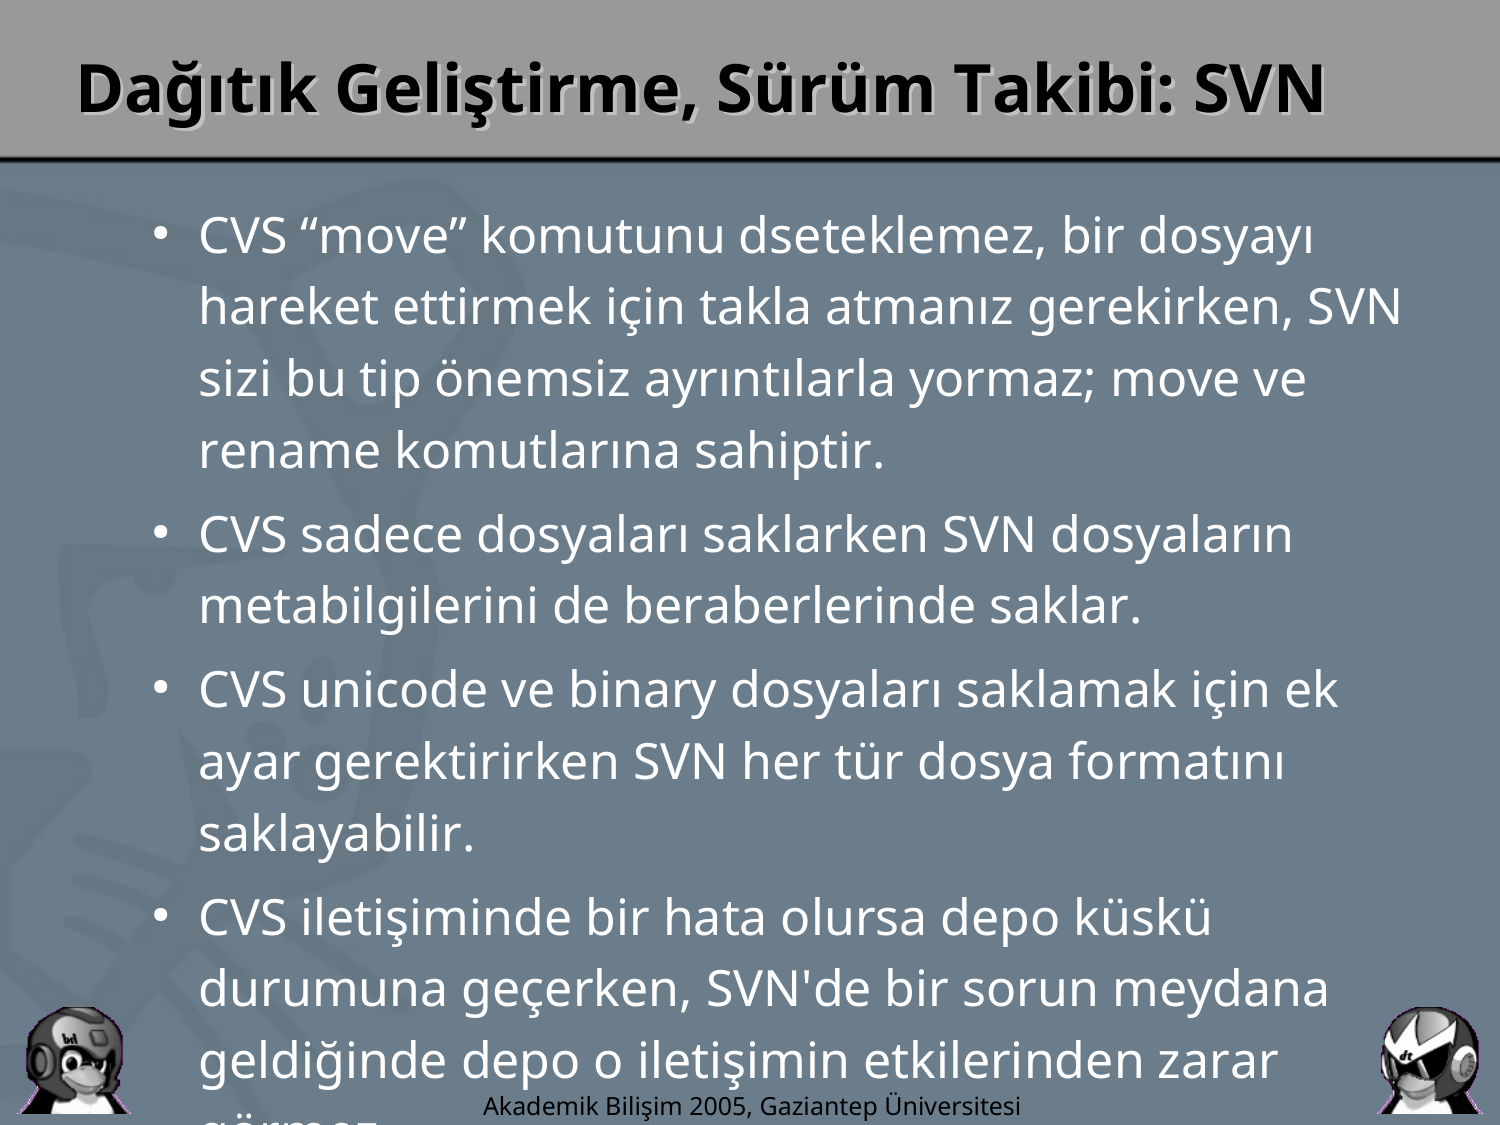

Dağıtık Geliştirme, Sürüm Takibi: SVN
# CVS “move” komutunu dseteklemez, bir dosyayı hareket ettirmek için takla atmanız gerekirken, SVN sizi bu tip önemsiz ayrıntılarla yormaz; move ve rename komutlarına sahiptir.
CVS sadece dosyaları saklarken SVN dosyaların metabilgilerini de beraberlerinde saklar.
CVS unicode ve binary dosyaları saklamak için ek ayar gerektirirken SVN her tür dosya formatını saklayabilir.
CVS iletişiminde bir hata olursa depo küskü durumuna geçerken, SVN'de bir sorun meydana geldiğinde depo o iletişimin etkilerinden zarar görmez.
Tüm bunların yanında CVS'in neredeyse her uygulama içinde desteği varken SVN yeni yeni oturmaktadır..